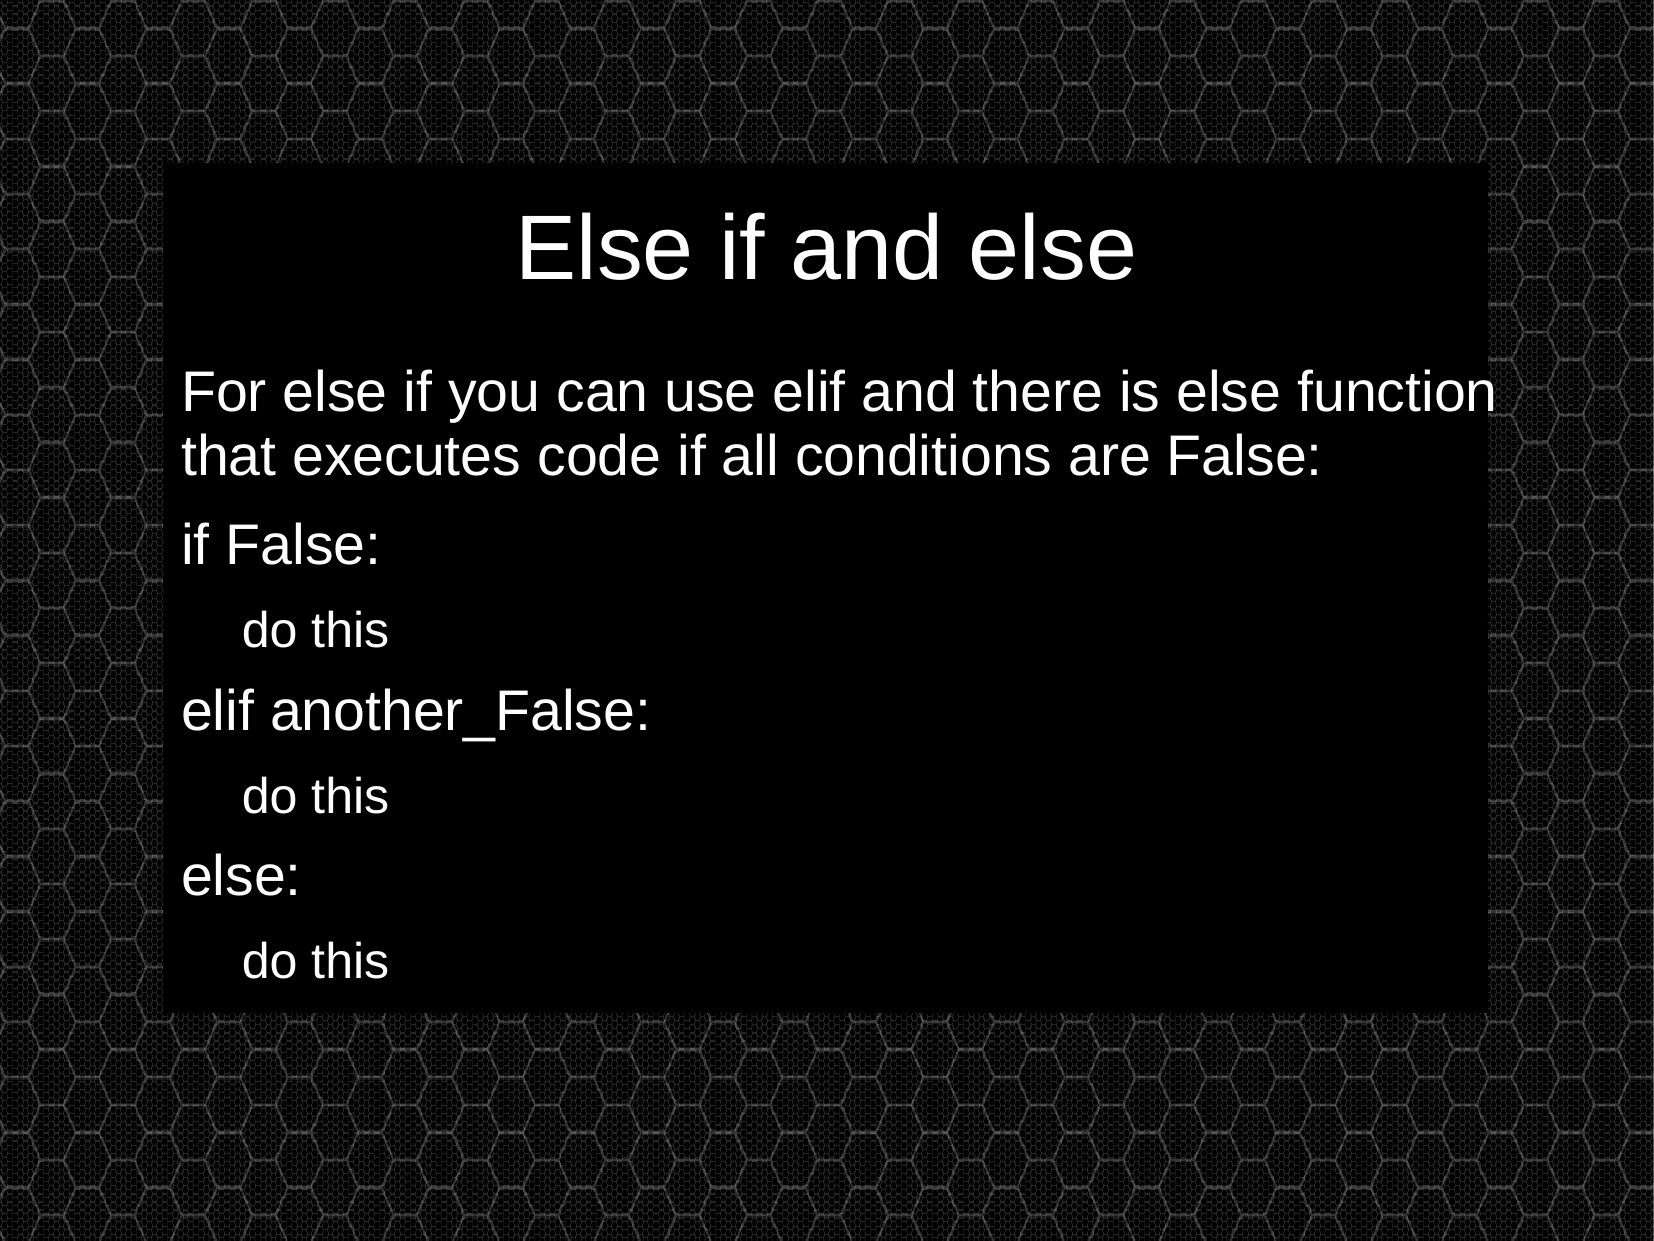

# Else if and else
For else if you can use elif and there is else function that executes code if all conditions are False:
if False:
do this
elif another_False:
do this
else:
do this